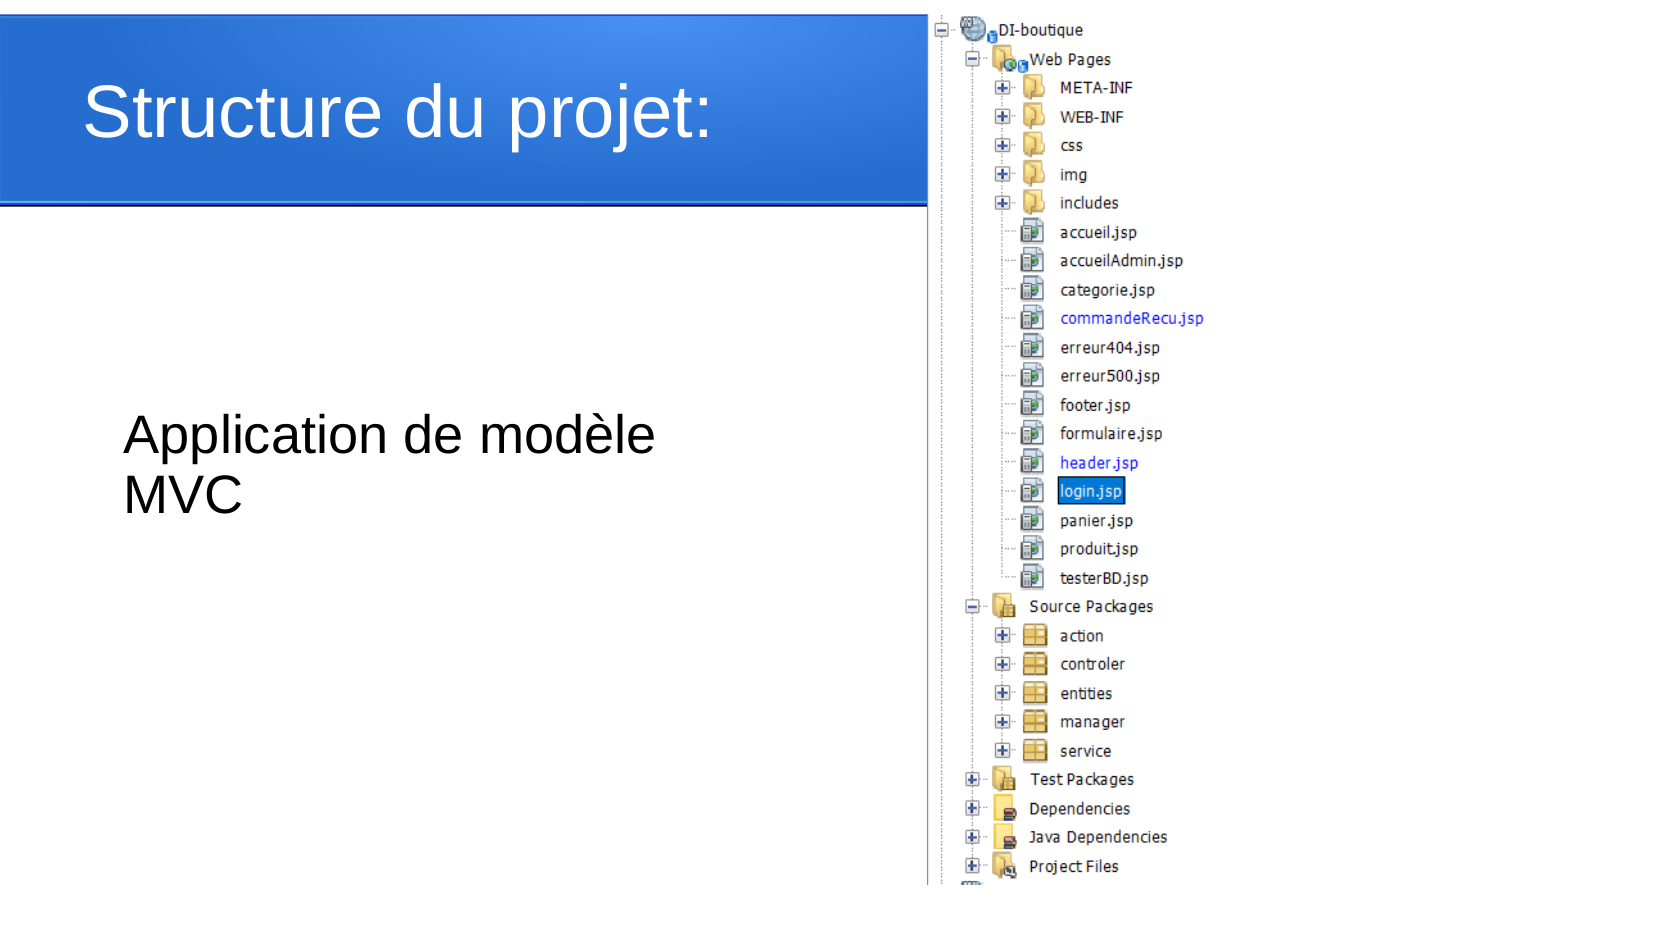

# Structure du projet:
Application de modèle MVC